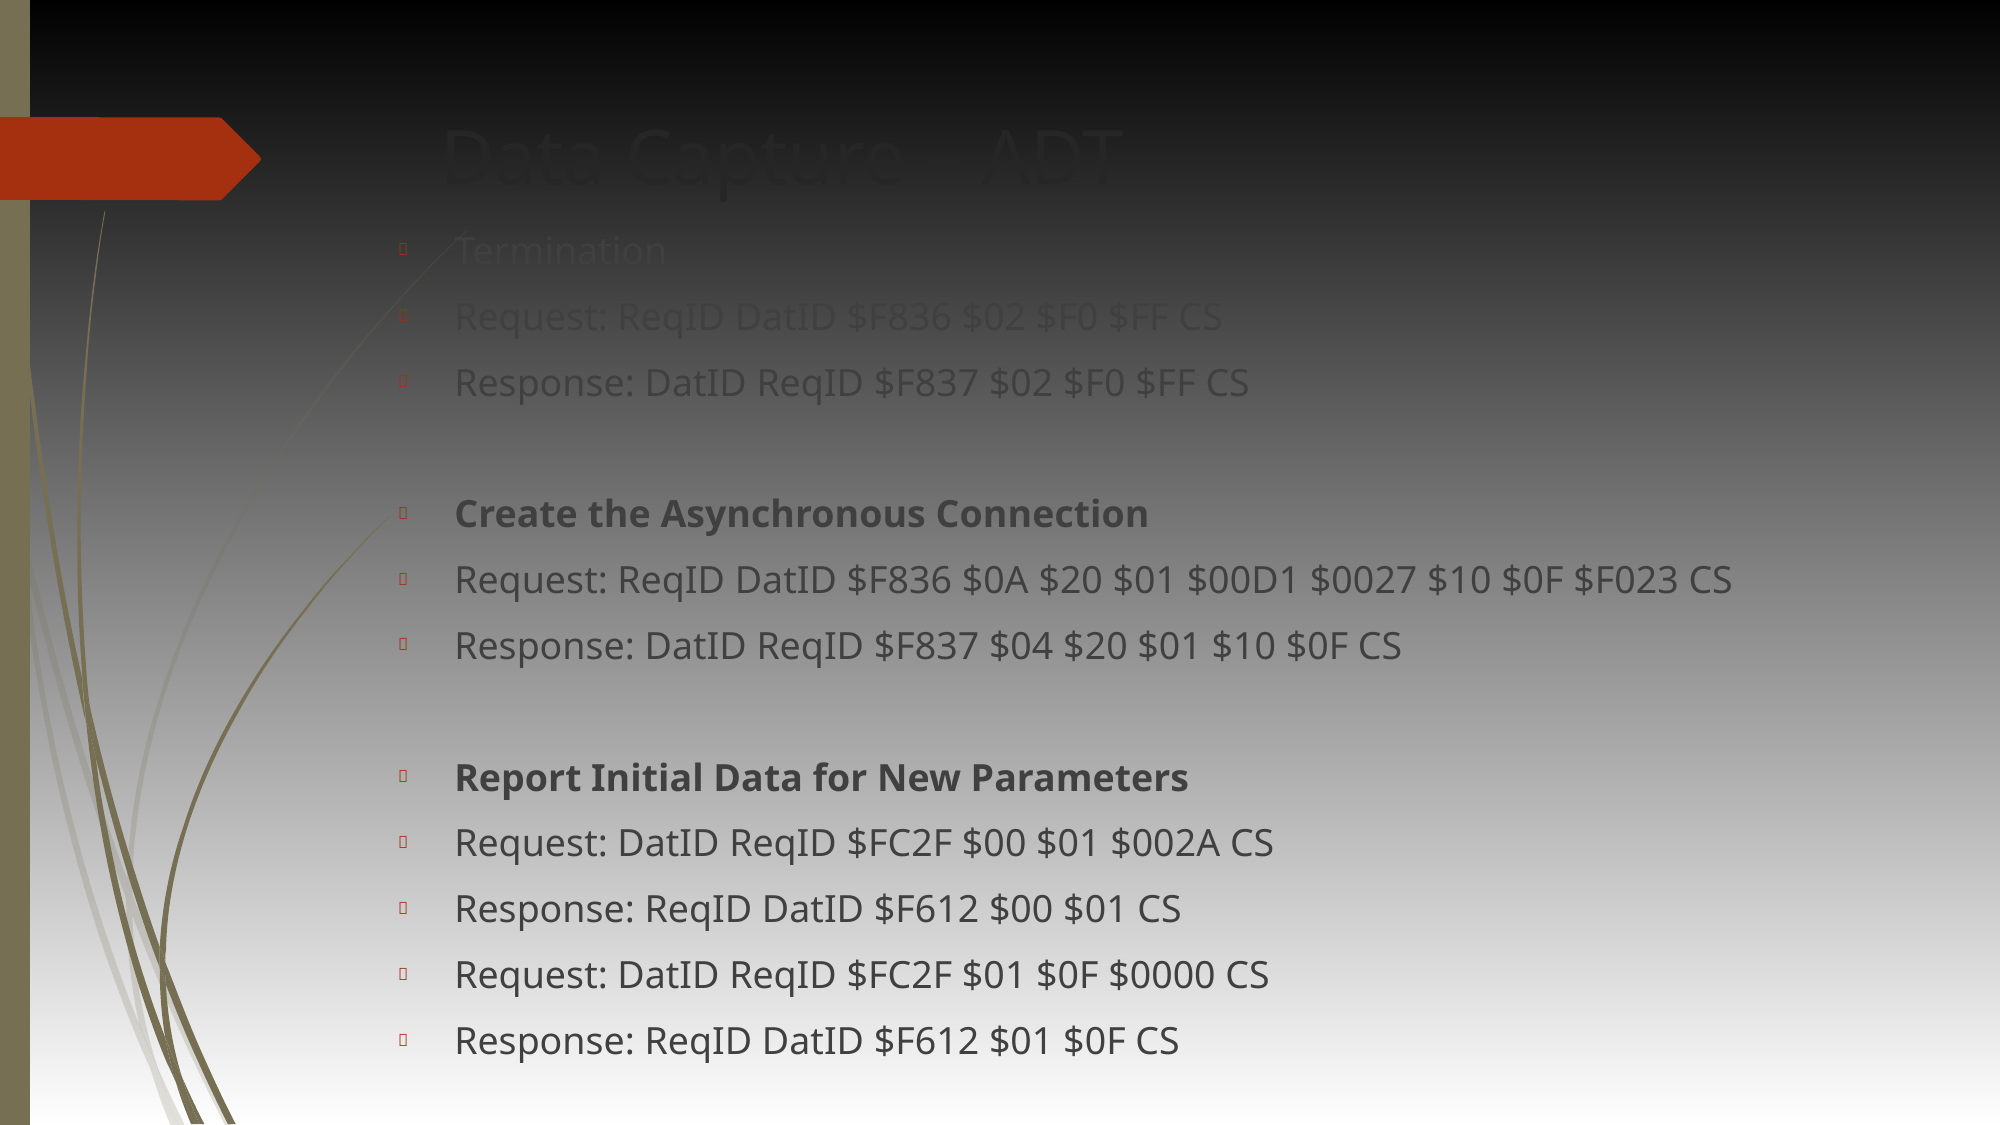

# Data Capture – ADT
Termination
Request: ReqID DatID $F836 $02 $F0 $FF CS
Response: DatID ReqID $F837 $02 $F0 $FF CS
Create the Asynchronous Connection
Request: ReqID DatID $F836 $0A $20 $01 $00D1 $0027 $10 $0F $F023 CS
Response: DatID ReqID $F837 $04 $20 $01 $10 $0F CS
Report Initial Data for New Parameters
Request: DatID ReqID $FC2F $00 $01 $002A CS
Response: ReqID DatID $F612 $00 $01 CS
Request: DatID ReqID $FC2F $01 $0F $0000 CS
Response: ReqID DatID $F612 $01 $0F CS